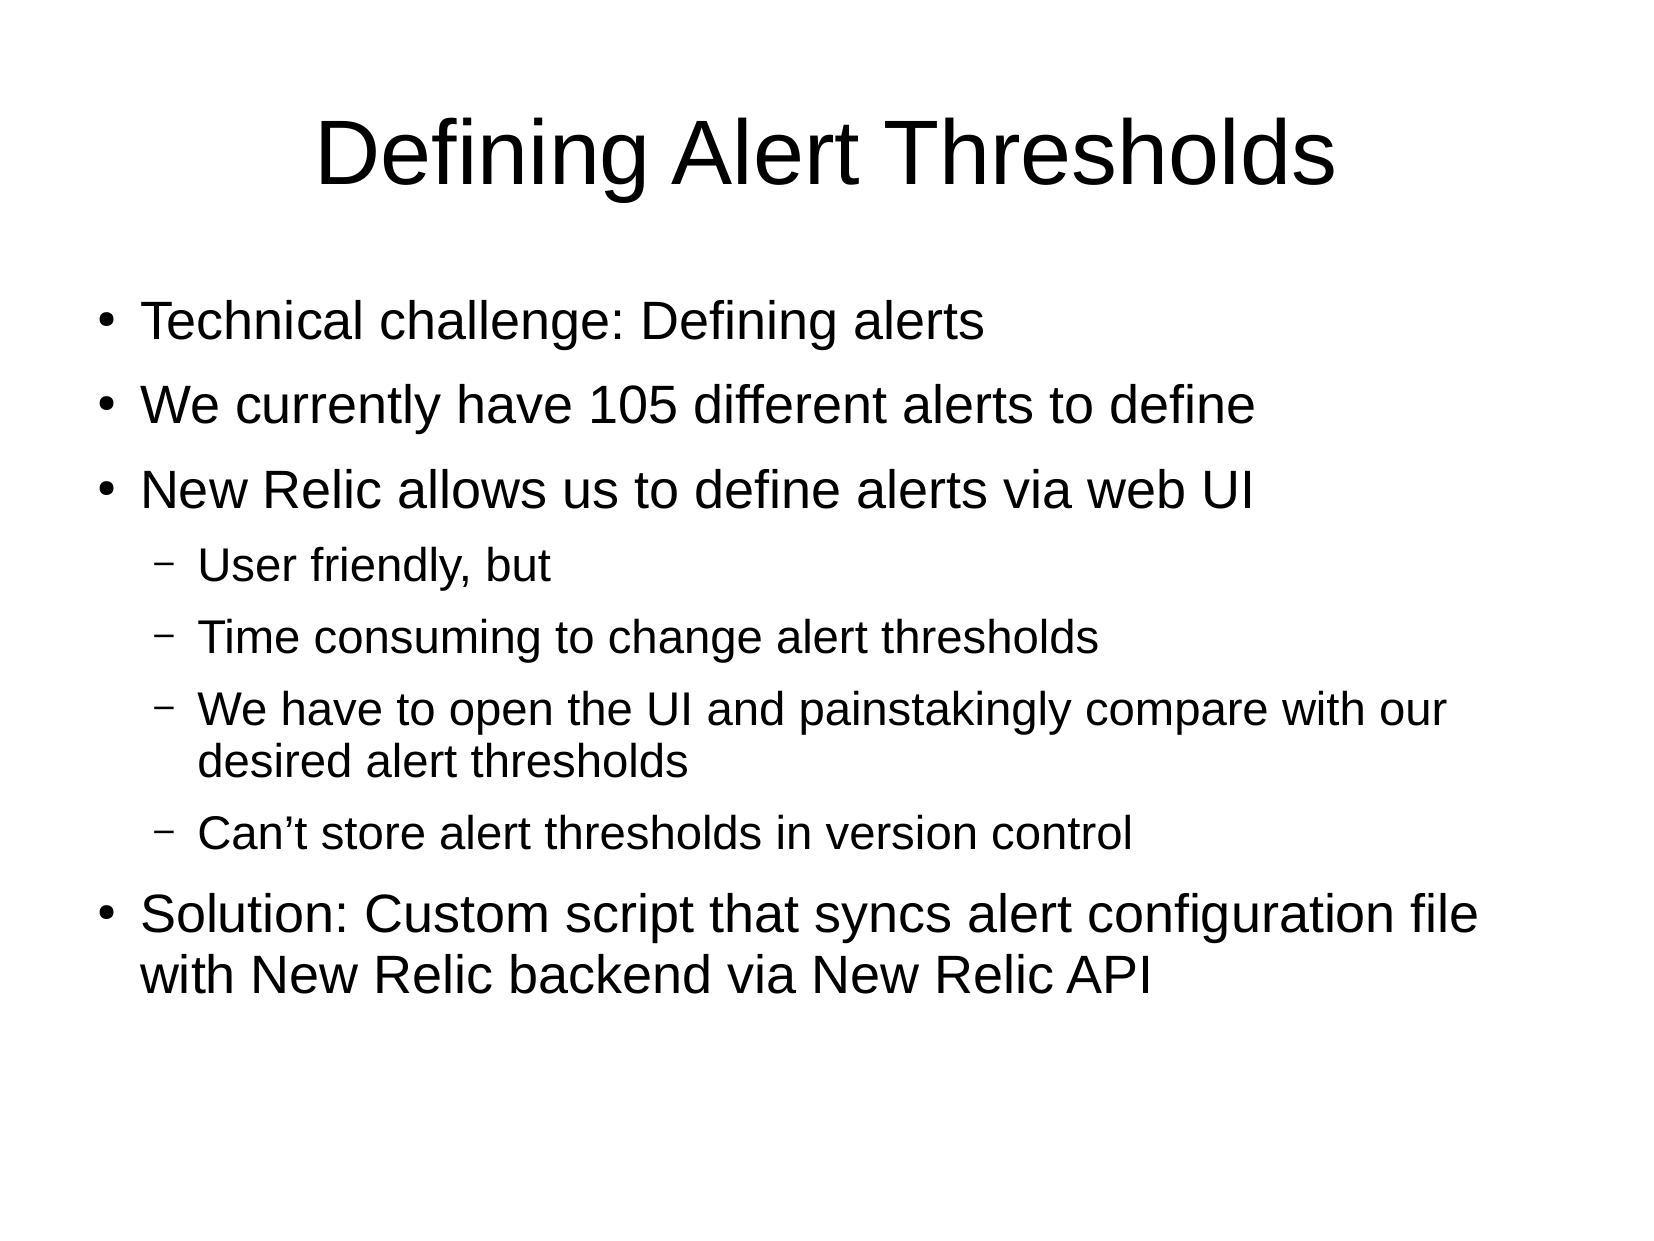

# Defining Alert Thresholds
Technical challenge: Defining alerts
We currently have 105 different alerts to define
New Relic allows us to define alerts via web UI
User friendly, but
Time consuming to change alert thresholds
We have to open the UI and painstakingly compare with our desired alert thresholds
Can’t store alert thresholds in version control
Solution: Custom script that syncs alert configuration file with New Relic backend via New Relic API